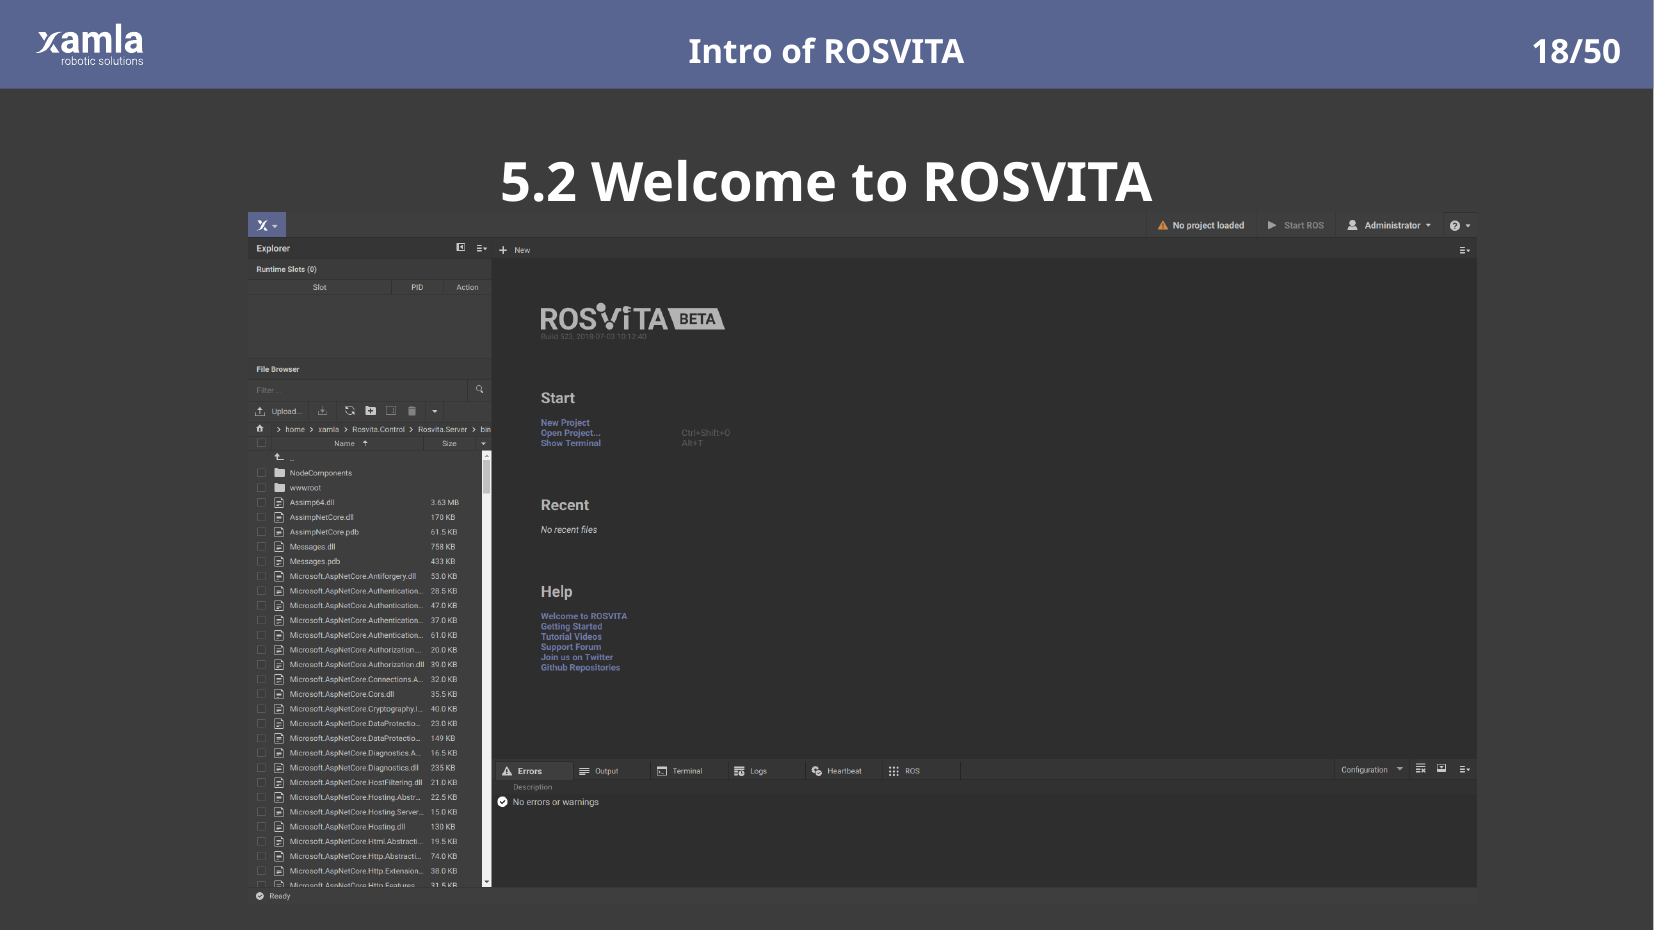

Intro of ROSVITA
18/50
5.2 Welcome to ROSVITA